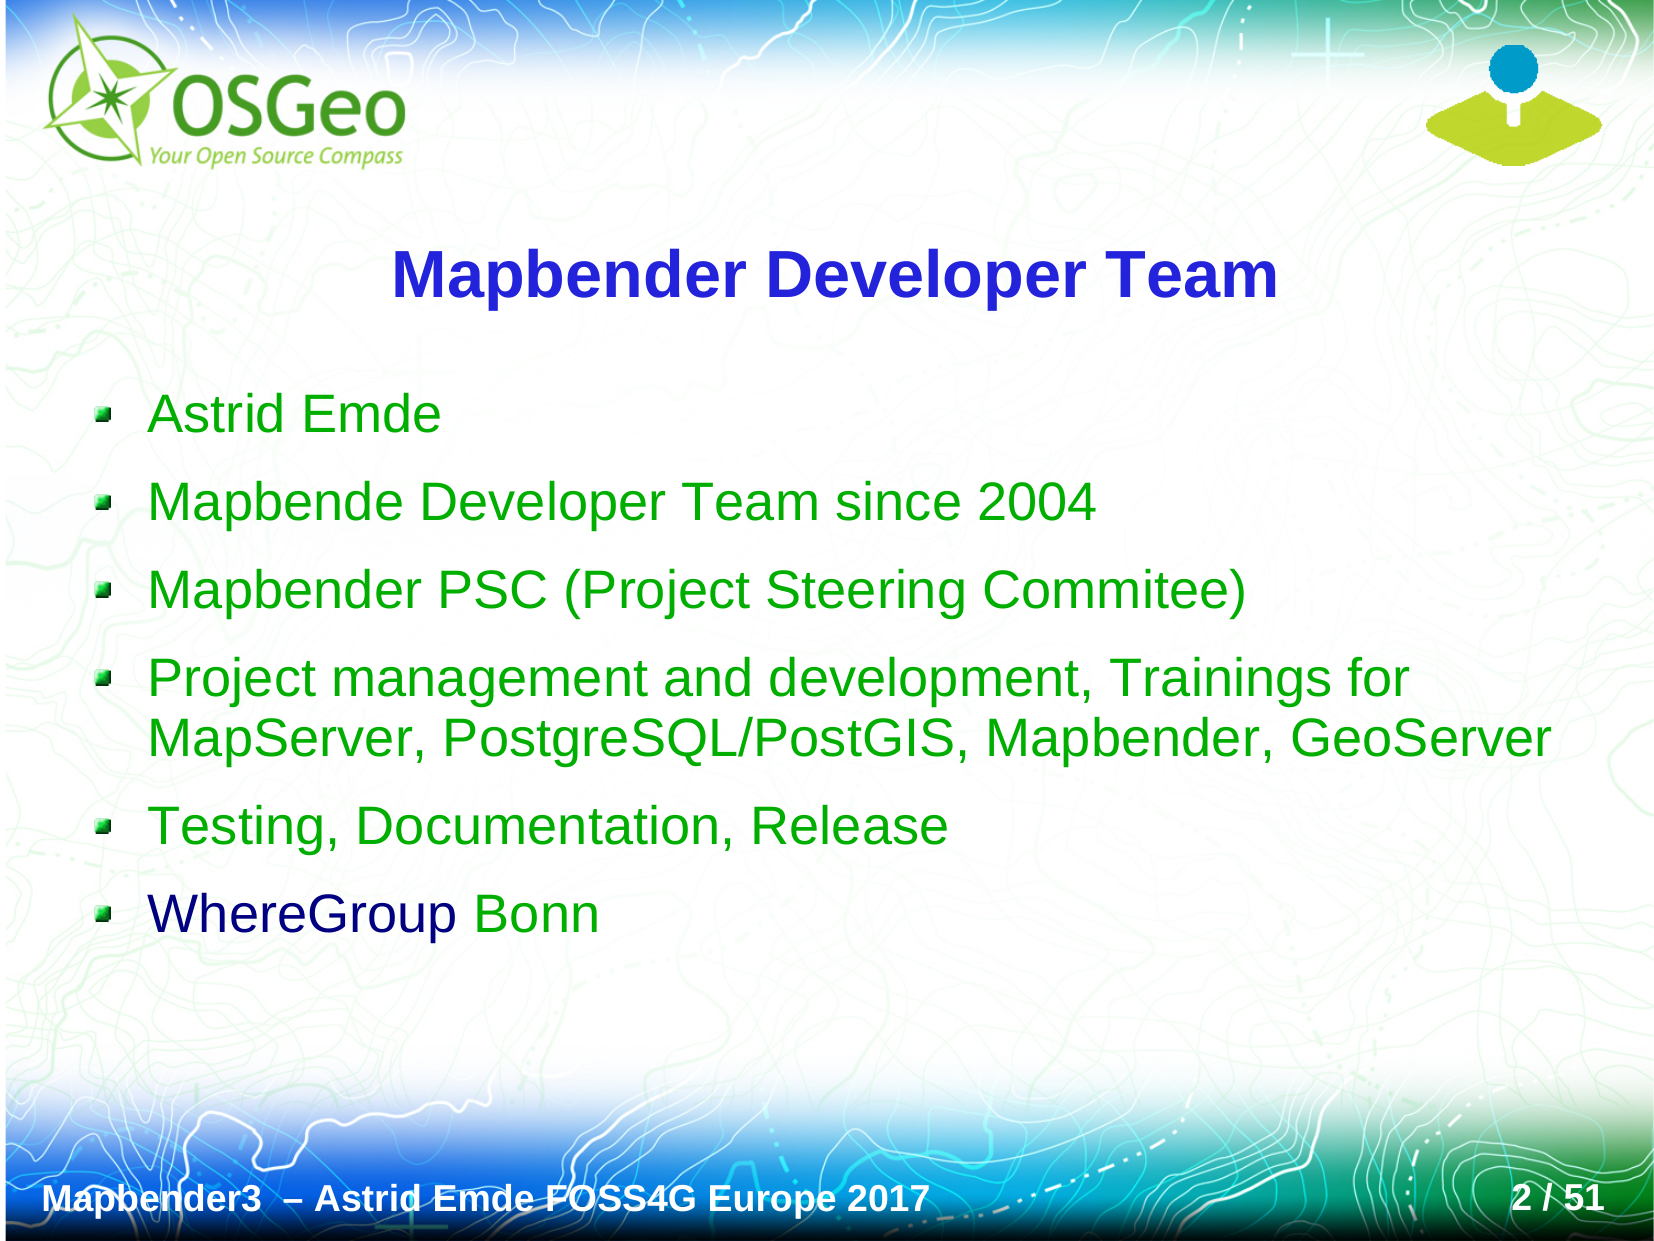

# Mapbender Developer Team
Astrid Emde
Mapbende Developer Team since 2004
Mapbender PSC (Project Steering Commitee)
Project management and development, Trainings for MapServer, PostgreSQL/PostGIS, Mapbender, GeoServer
Testing, Documentation, Release
WhereGroup Bonn